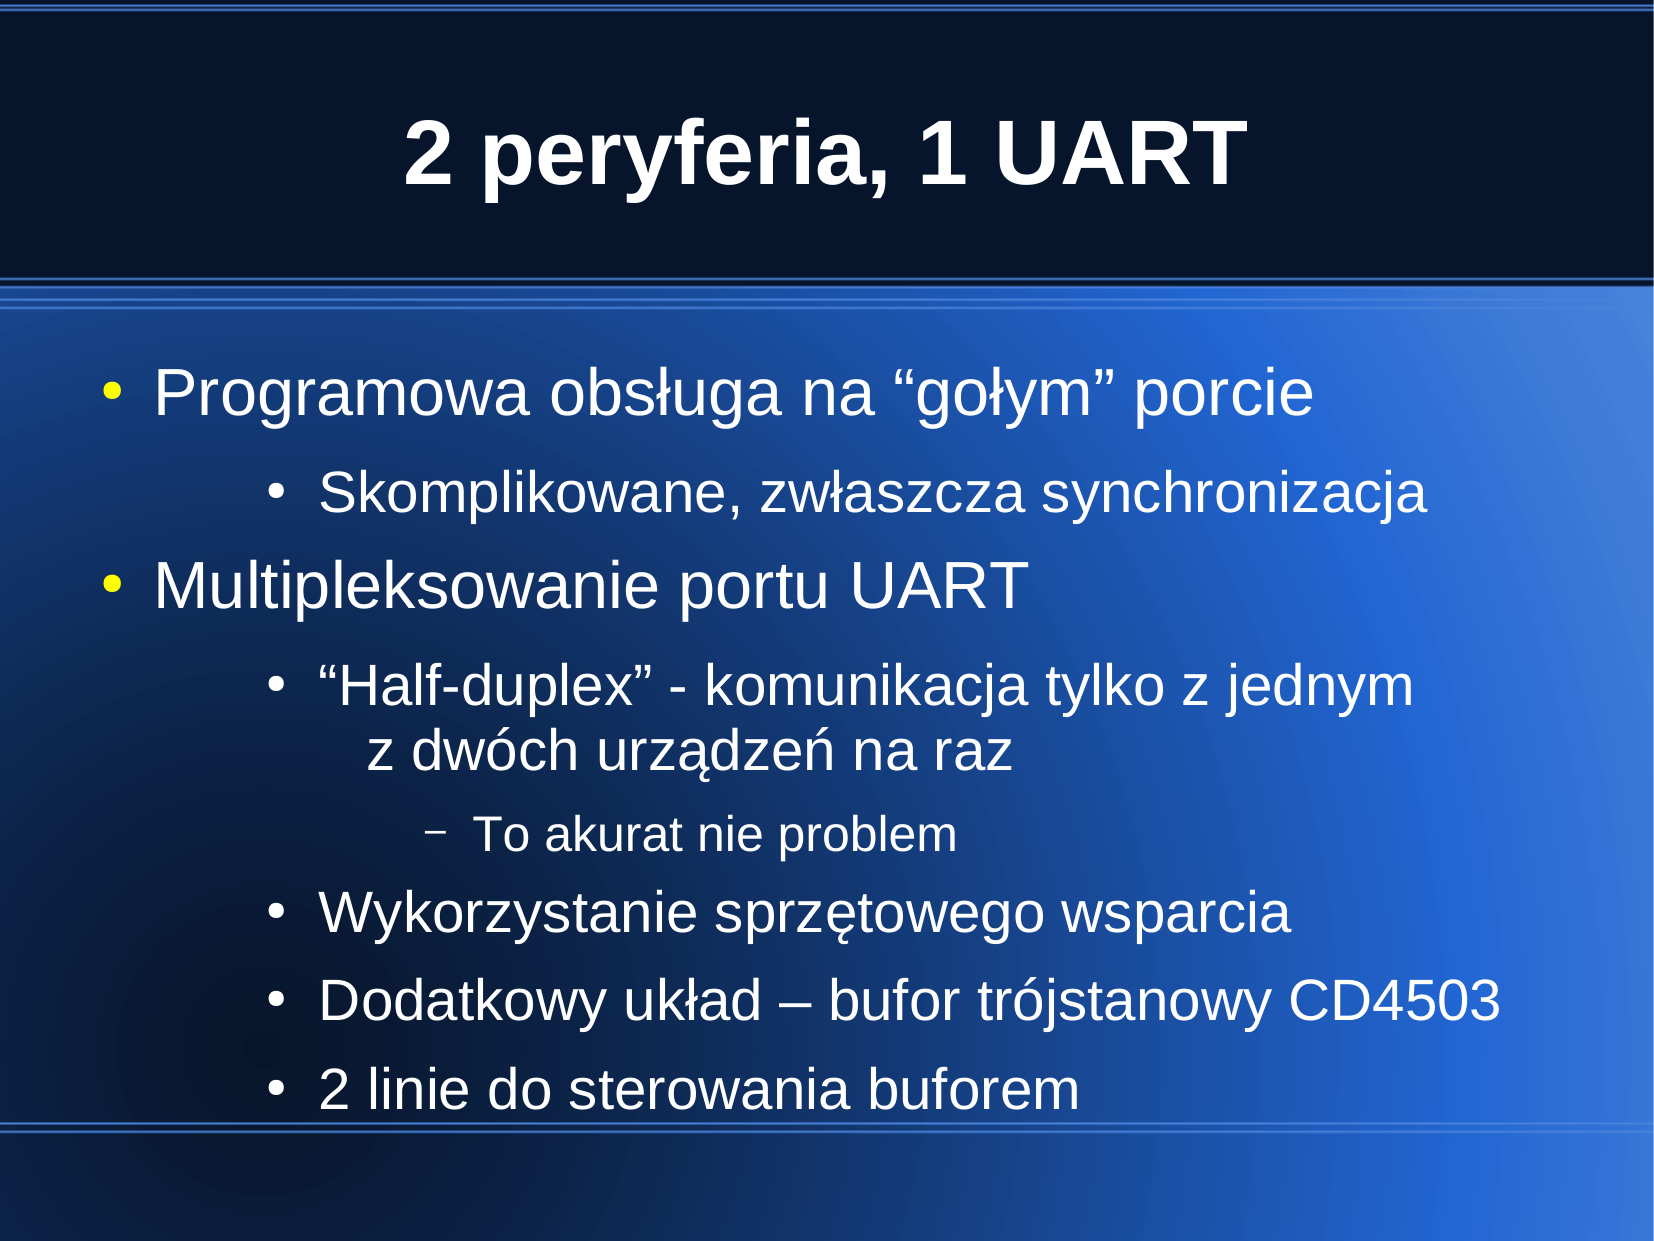

# 2 peryferia, 1 UART
Programowa obsługa na “gołym” porcie
Skomplikowane, zwłaszcza synchronizacja
Multipleksowanie portu UART
“Half-duplex” - komunikacja tylko z jednym z dwóch urządzeń na raz
To akurat nie problem
Wykorzystanie sprzętowego wsparcia
Dodatkowy układ – bufor trójstanowy CD4503
2 linie do sterowania buforem